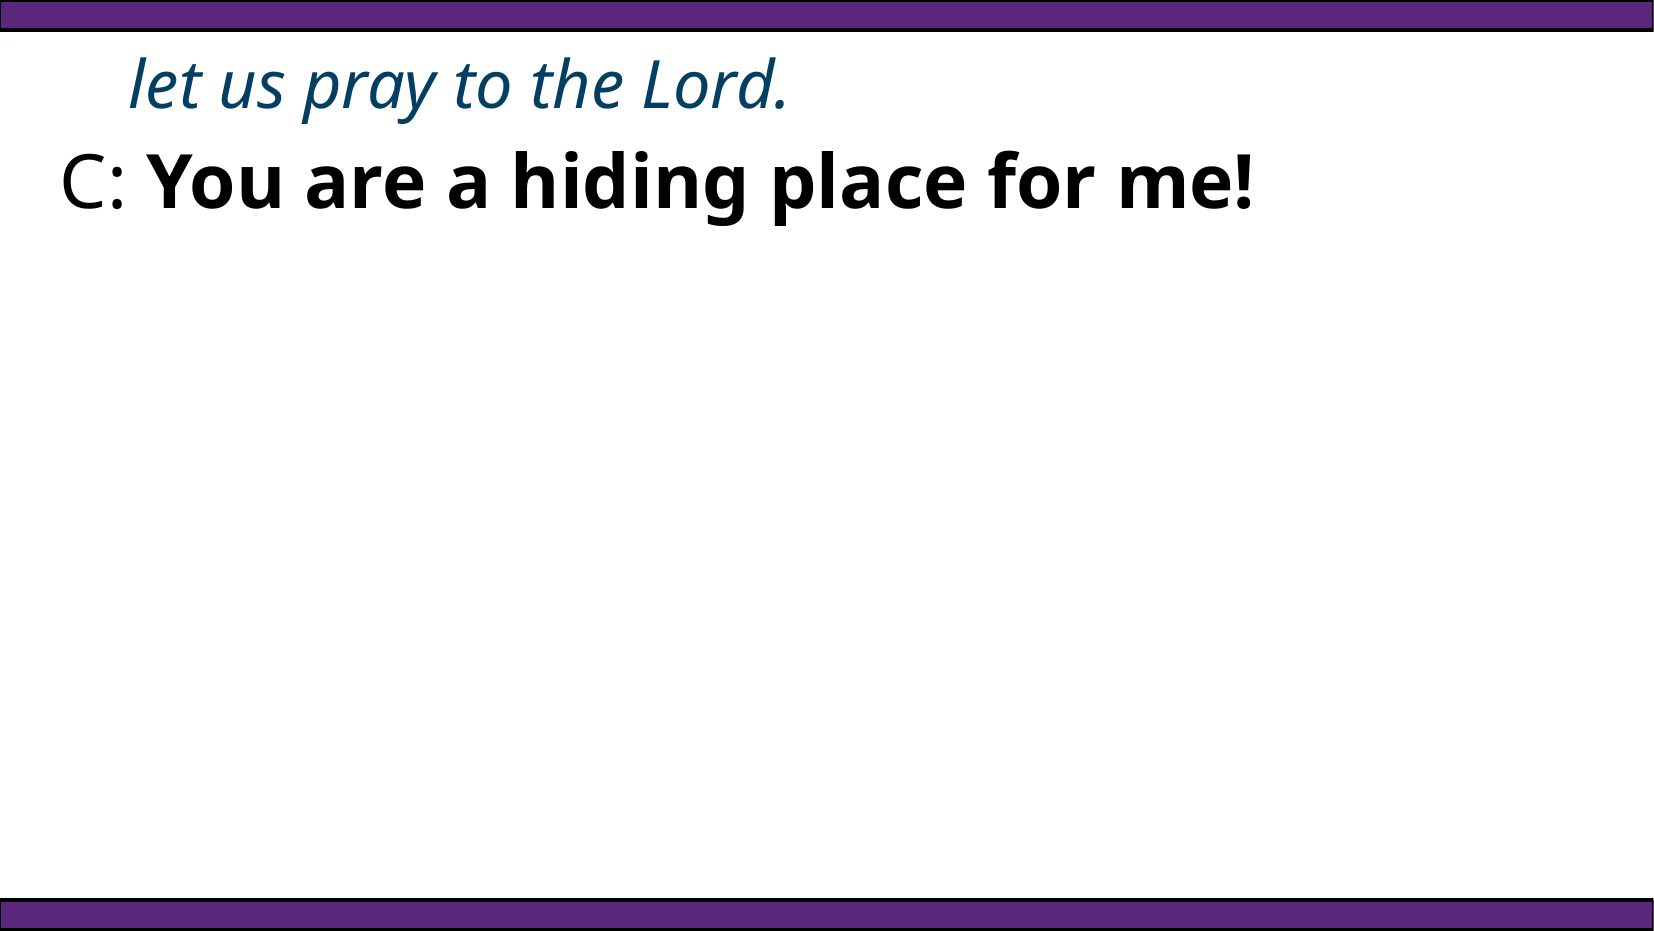

let us pray to the Lord.
C: You are a hiding place for me!